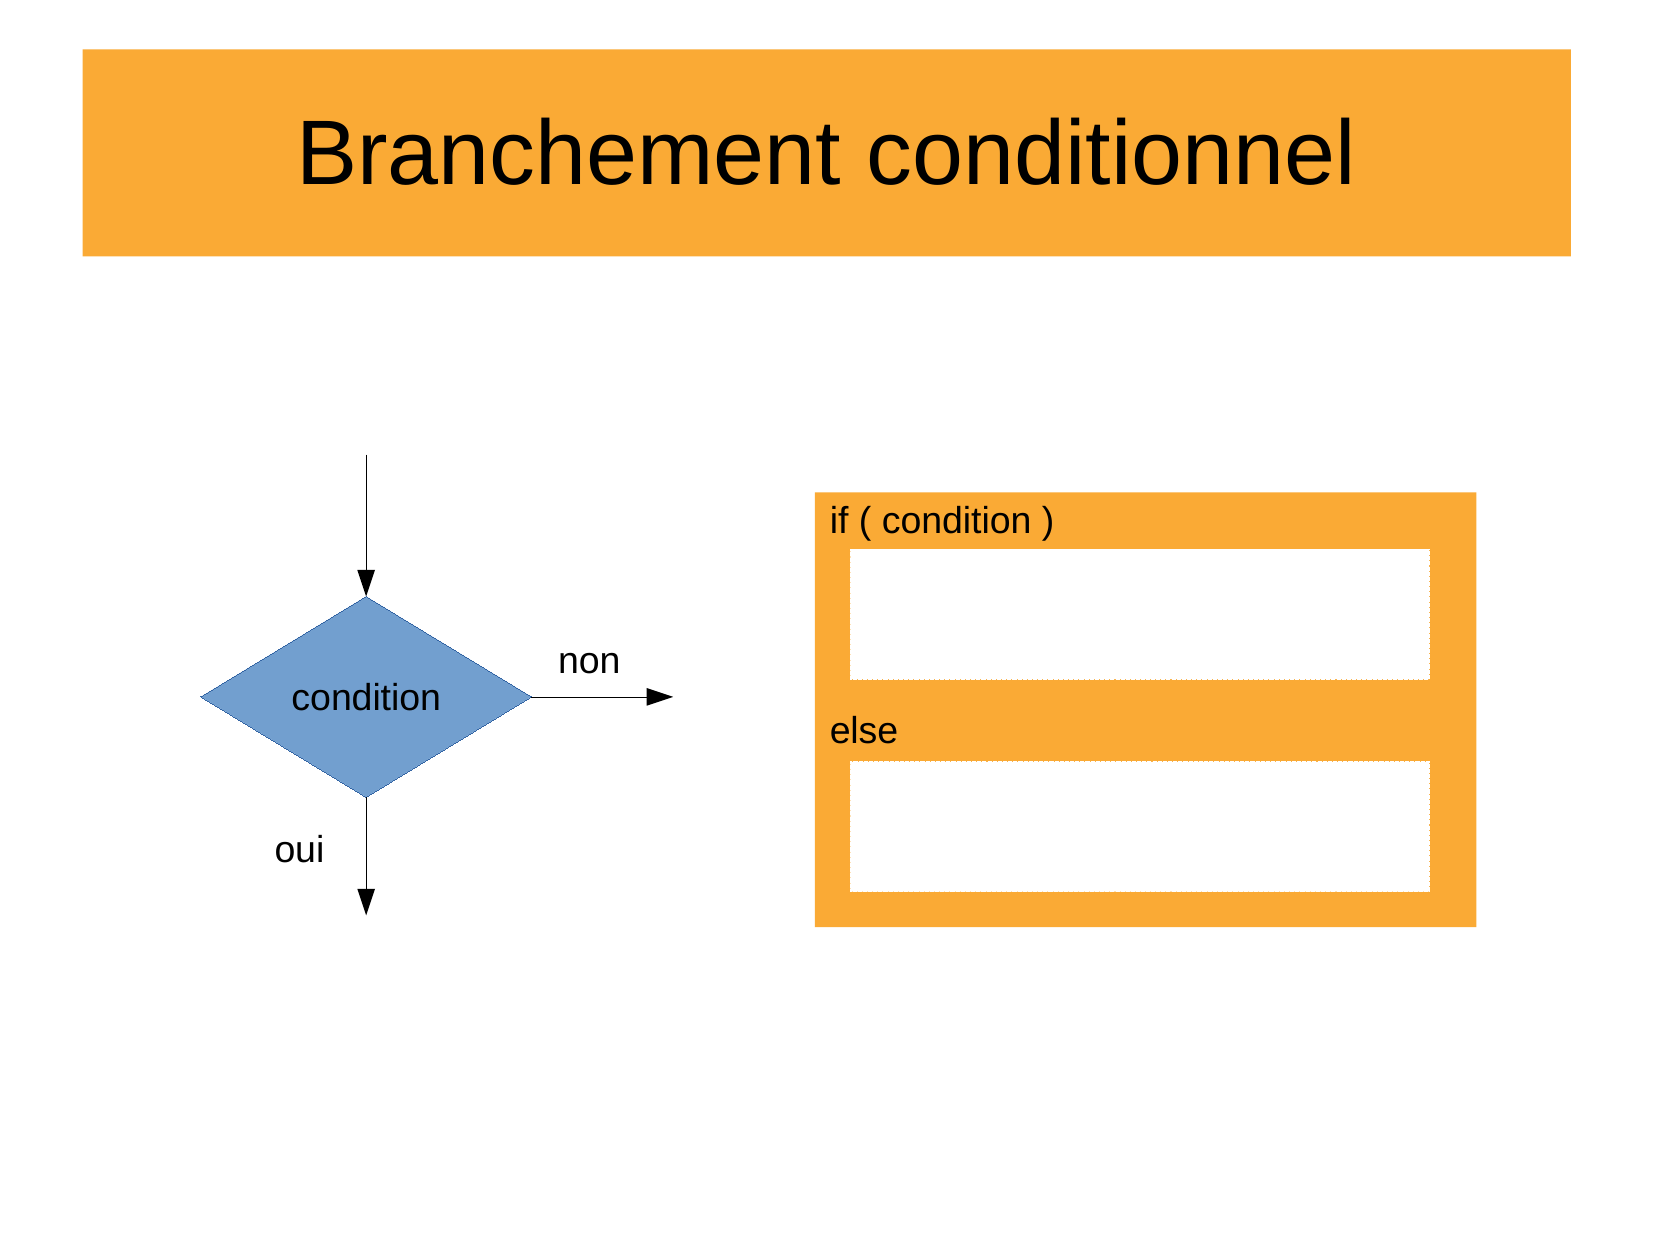

# Branchement conditionnel
if ( condition )
else
condition
non
oui